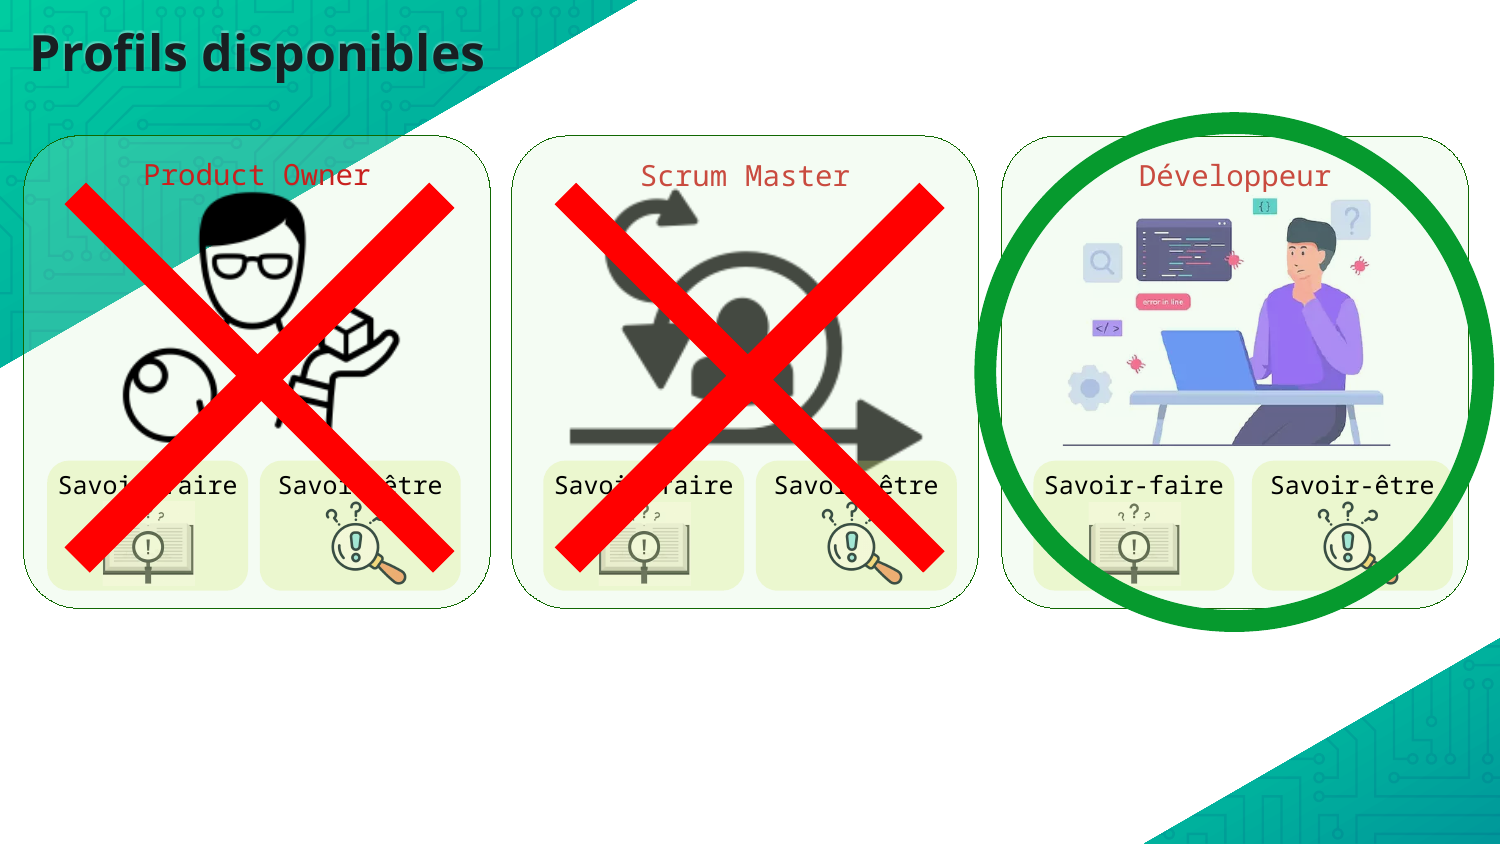

# Profils disponibles
Product Owner
Scrum Master
Développeur
Savoir-faire
Savoir-faire
Savoir-faire
Savoir-être
Savoir-être
Savoir-être